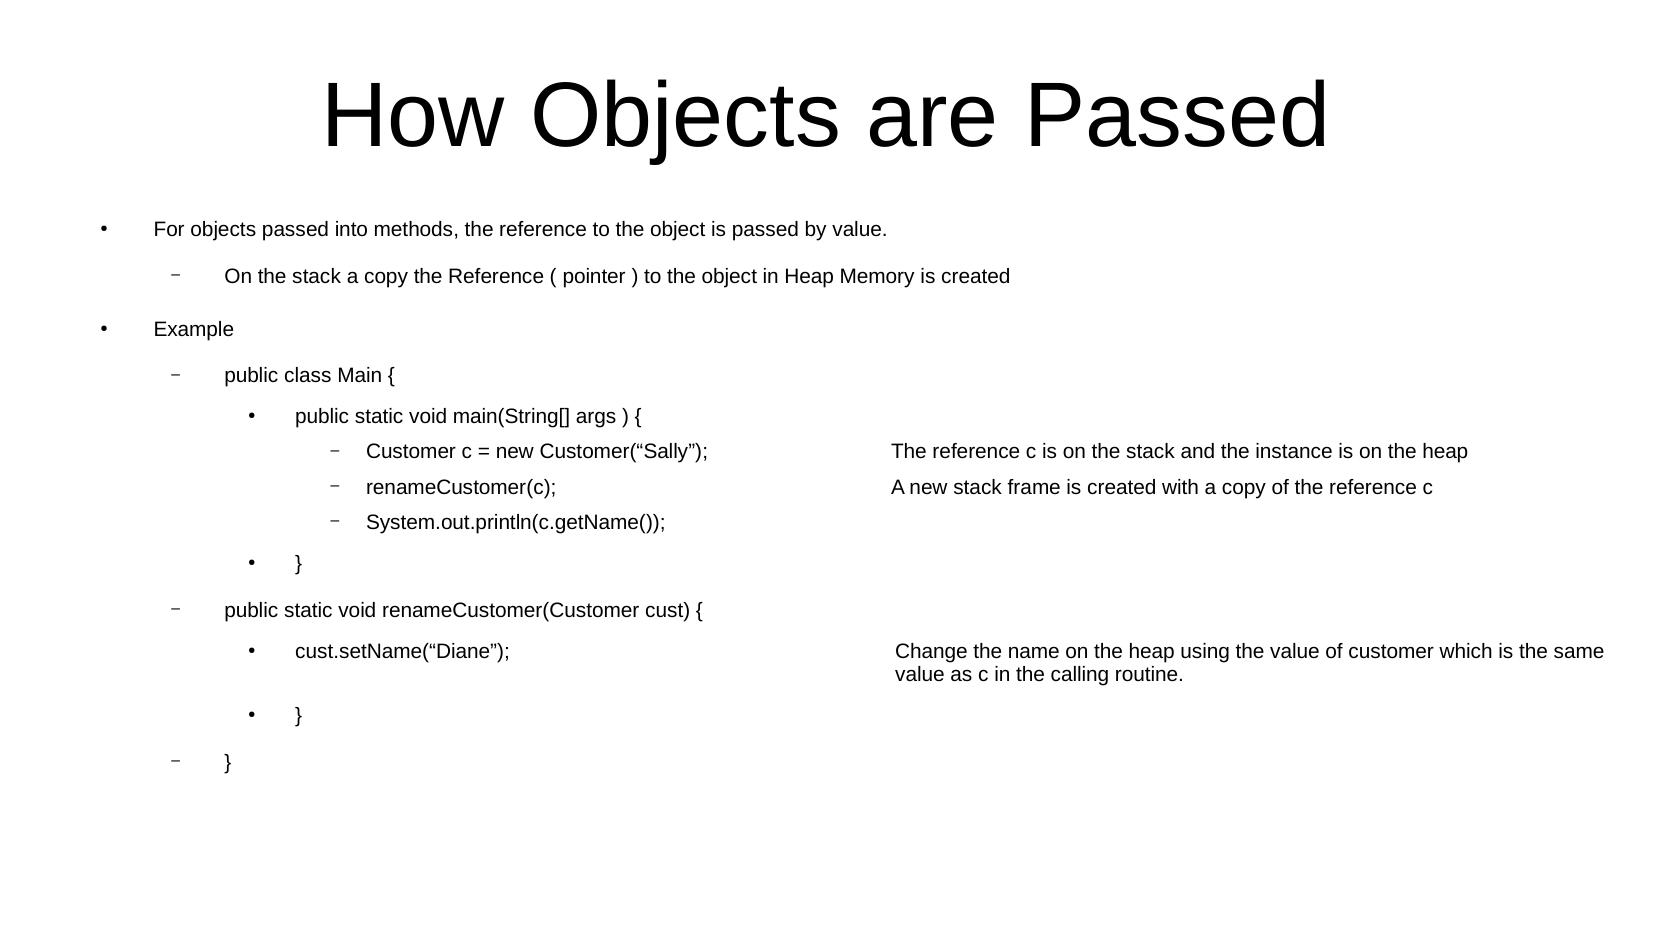

# How Objects are Passed
For objects passed into methods, the reference to the object is passed by value.
On the stack a copy the Reference ( pointer ) to the object in Heap Memory is created
Example
public class Main {
public static void main(String[] args ) {
Customer c = new Customer(“Sally”);			The reference c is on the stack and the instance is on the heap
renameCustomer(c);					A new stack frame is created with a copy of the reference c
System.out.println(c.getName());
}
public static void renameCustomer(Customer cust) {
cust.setName(“Diane”);						Change the name on the heap using the value of customer which is the same 								value as c in the calling routine.
}
}